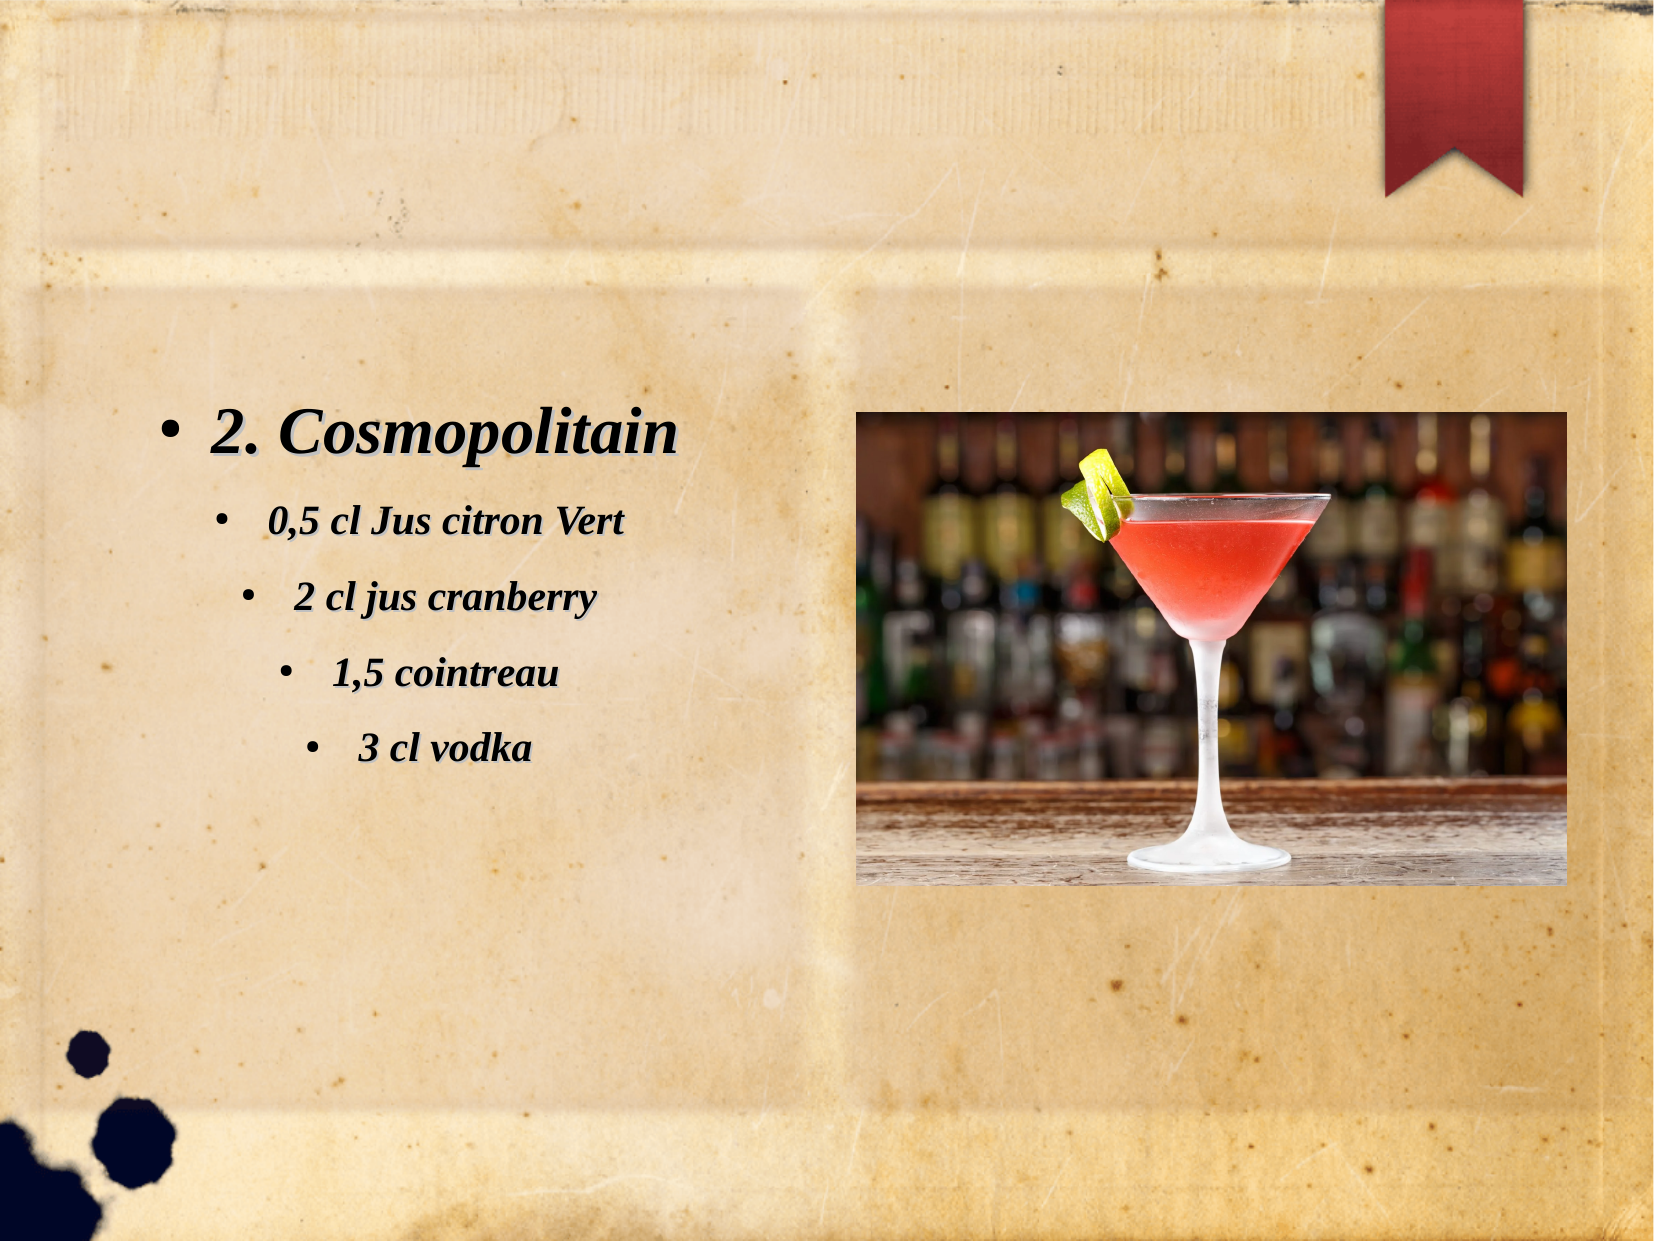

# 2. Cosmopolitain
0,5 cl Jus citron Vert
2 cl jus cranberry
1,5 cointreau
3 cl vodka